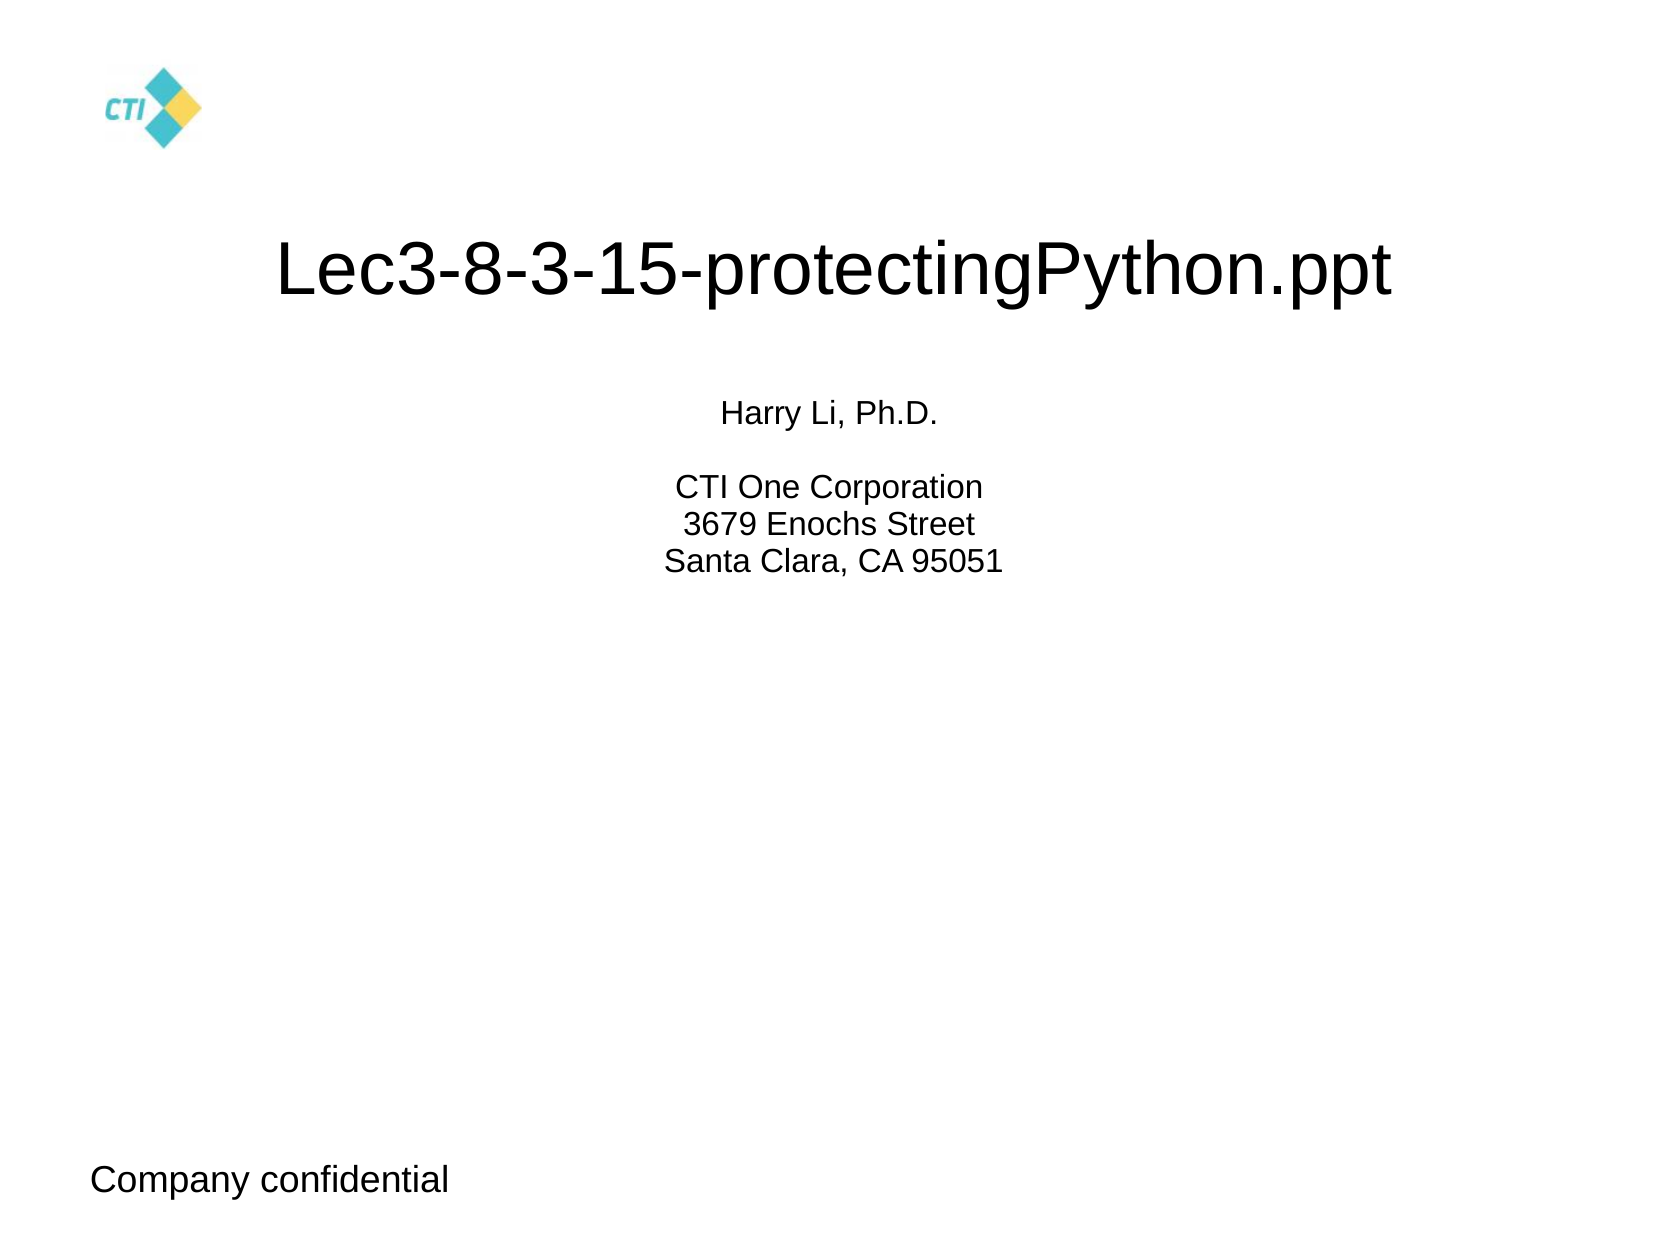

# Lec3-8-3-15-protectingPython.ppt Harry Li, Ph.D. CTI One Corporation 3679 Enochs Street Santa Clara, CA 95051
Company confidential